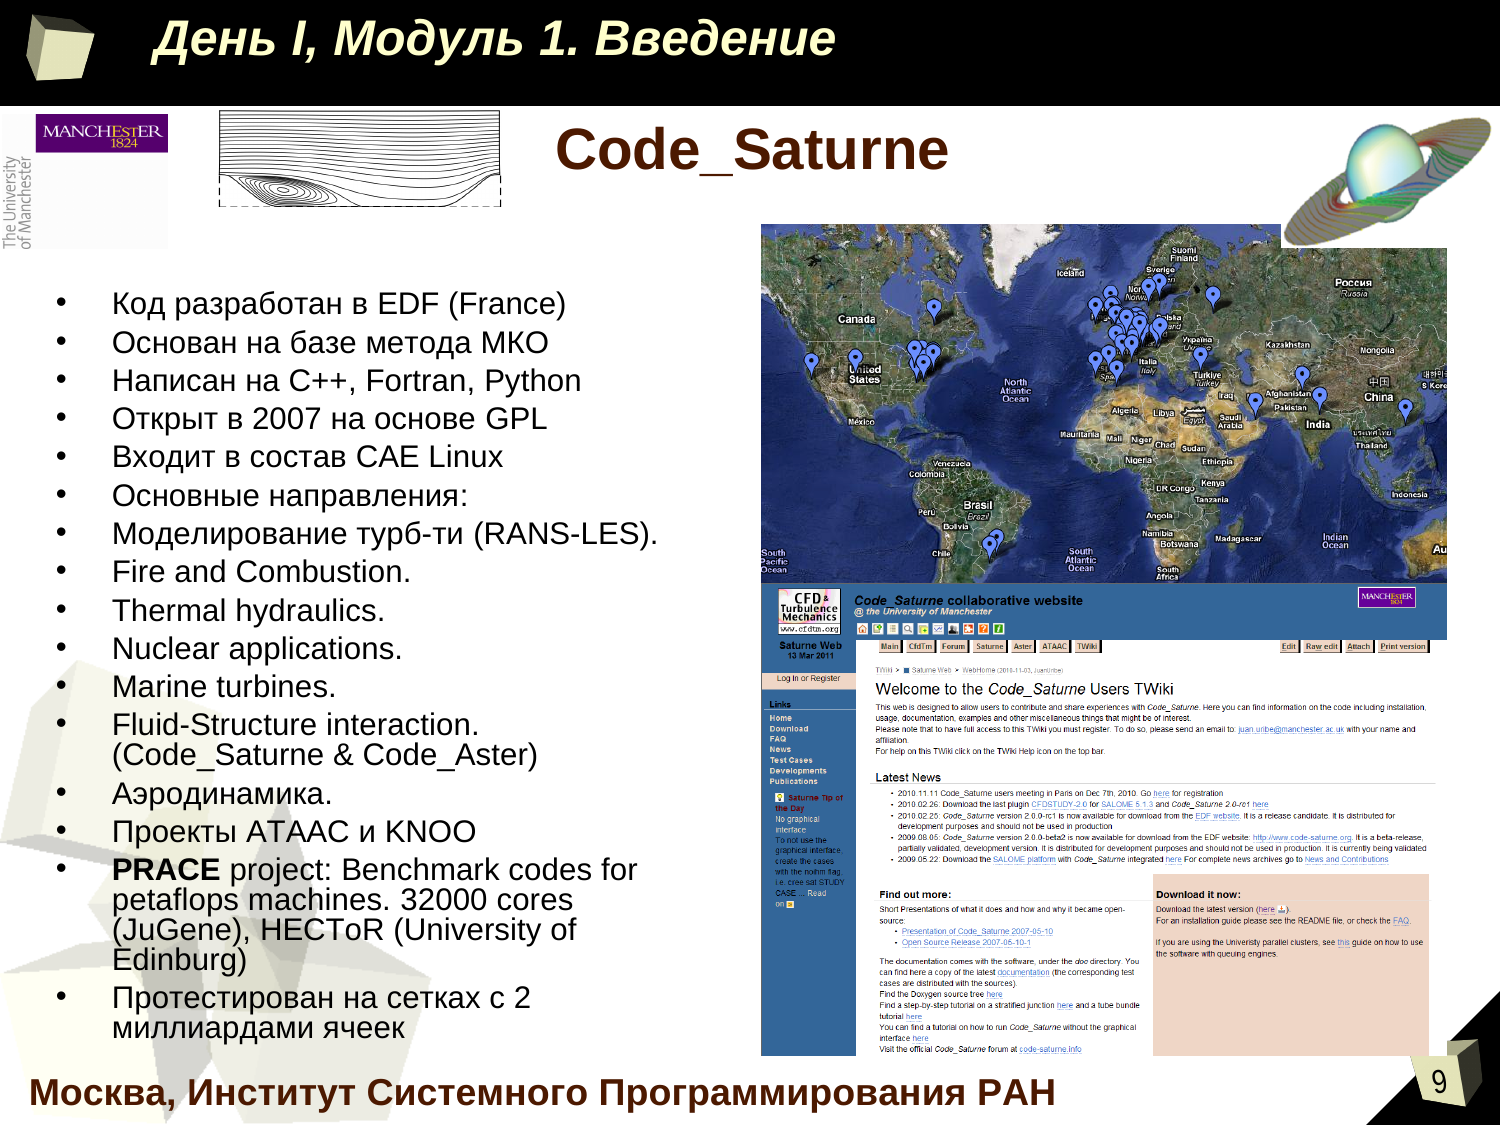

Code_Saturne
# Код разработан в EDF (France)
Основан на базе метода МКО
Написан на С++, Fortran, Python
Открыт в 2007 на основе GPL
Входит в состав CAE Linux
Основные направления:
Моделирование турб-ти (RANS-LES).
Fire and Combustion.
Thermal hydraulics.
Nuclear applications.
Marine turbines.
Fluid-Structure interaction. (Code_Saturne & Code_Aster)
Аэродинамика.
Проекты ATAAC и KNOO
PRACE project: Benchmark codes for petaflops machines. 32000 cores (JuGene), HECToR (University of Edinburg)
Протестирован на сетках с 2 миллиардами ячеек